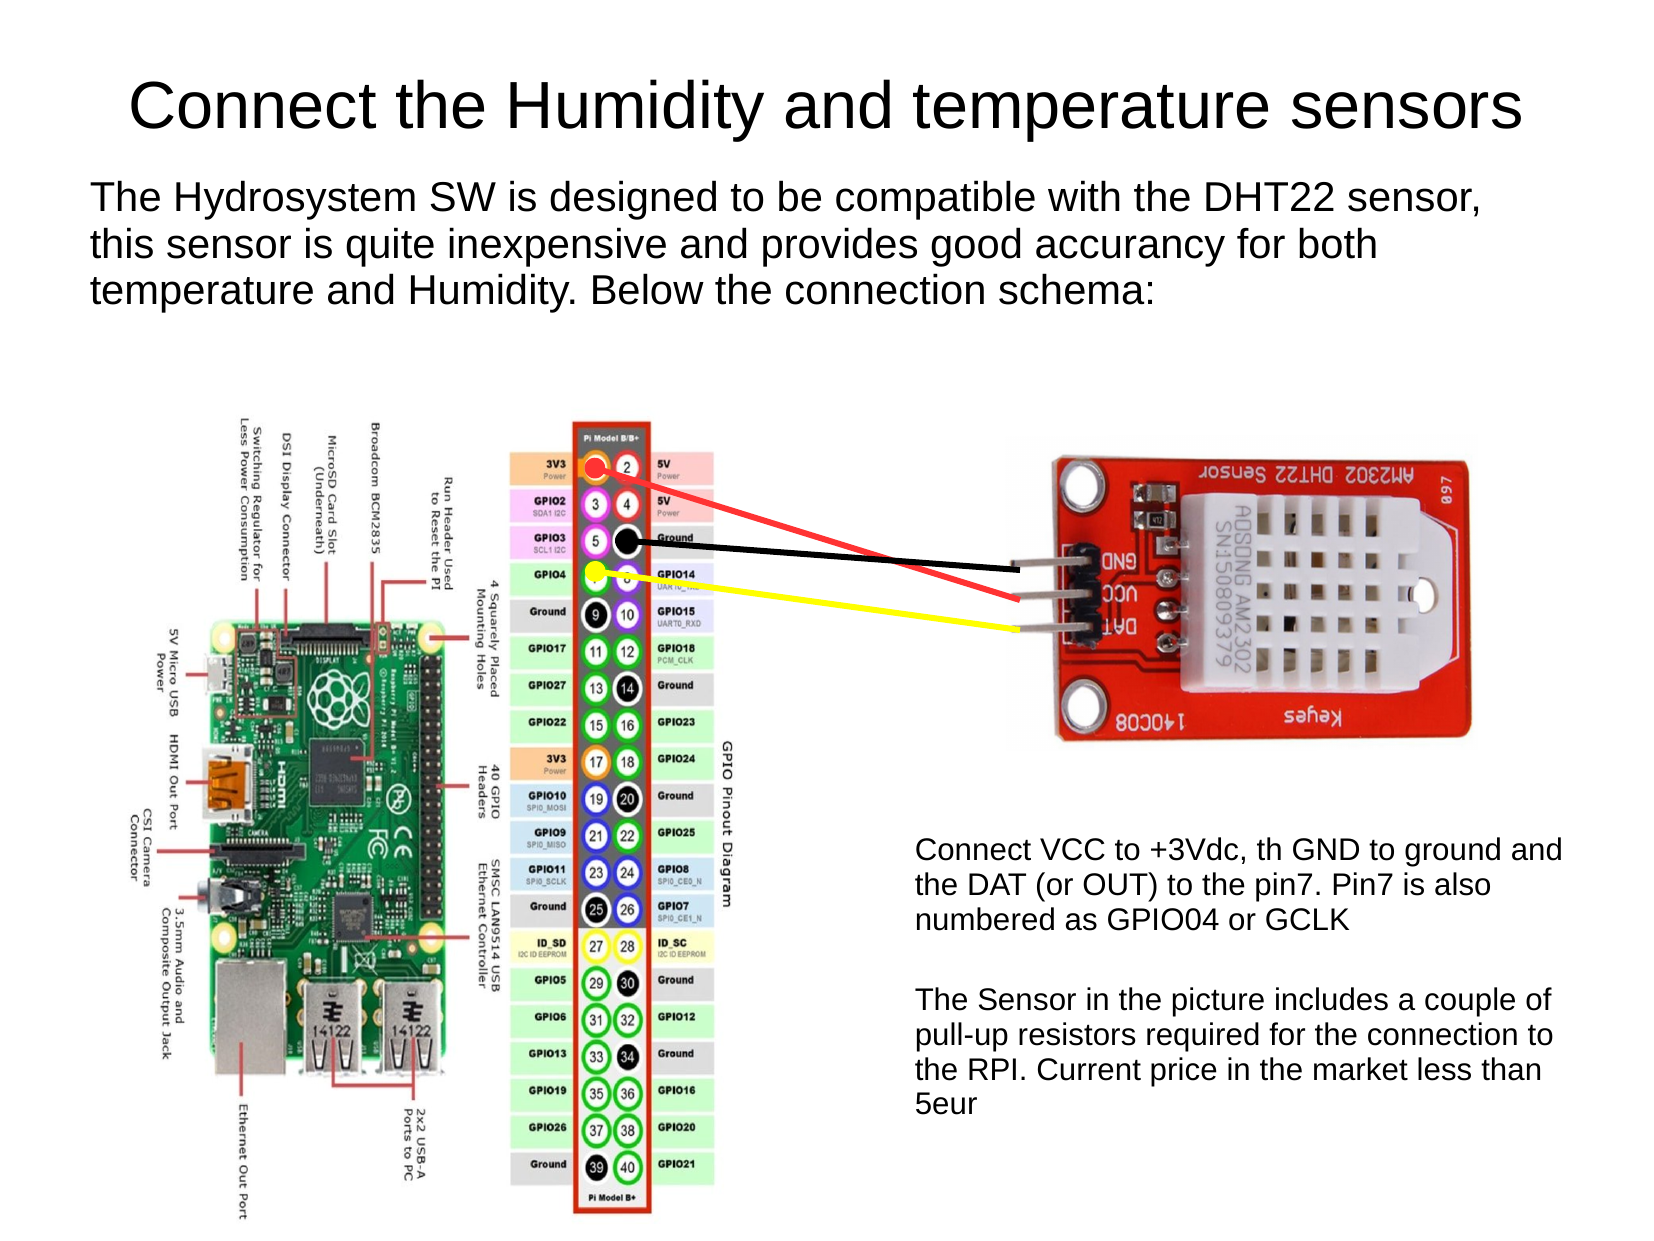

# Connect the Humidity and temperature sensors
The Hydrosystem SW is designed to be compatible with the DHT22 sensor, this sensor is quite inexpensive and provides good accurancy for both temperature and Humidity. Below the connection schema:
Connect VCC to +3Vdc, th GND to ground and the DAT (or OUT) to the pin7. Pin7 is also numbered as GPIO04 or GCLK
The Sensor in the picture includes a couple of pull-up resistors required for the connection to the RPI. Current price in the market less than 5eur